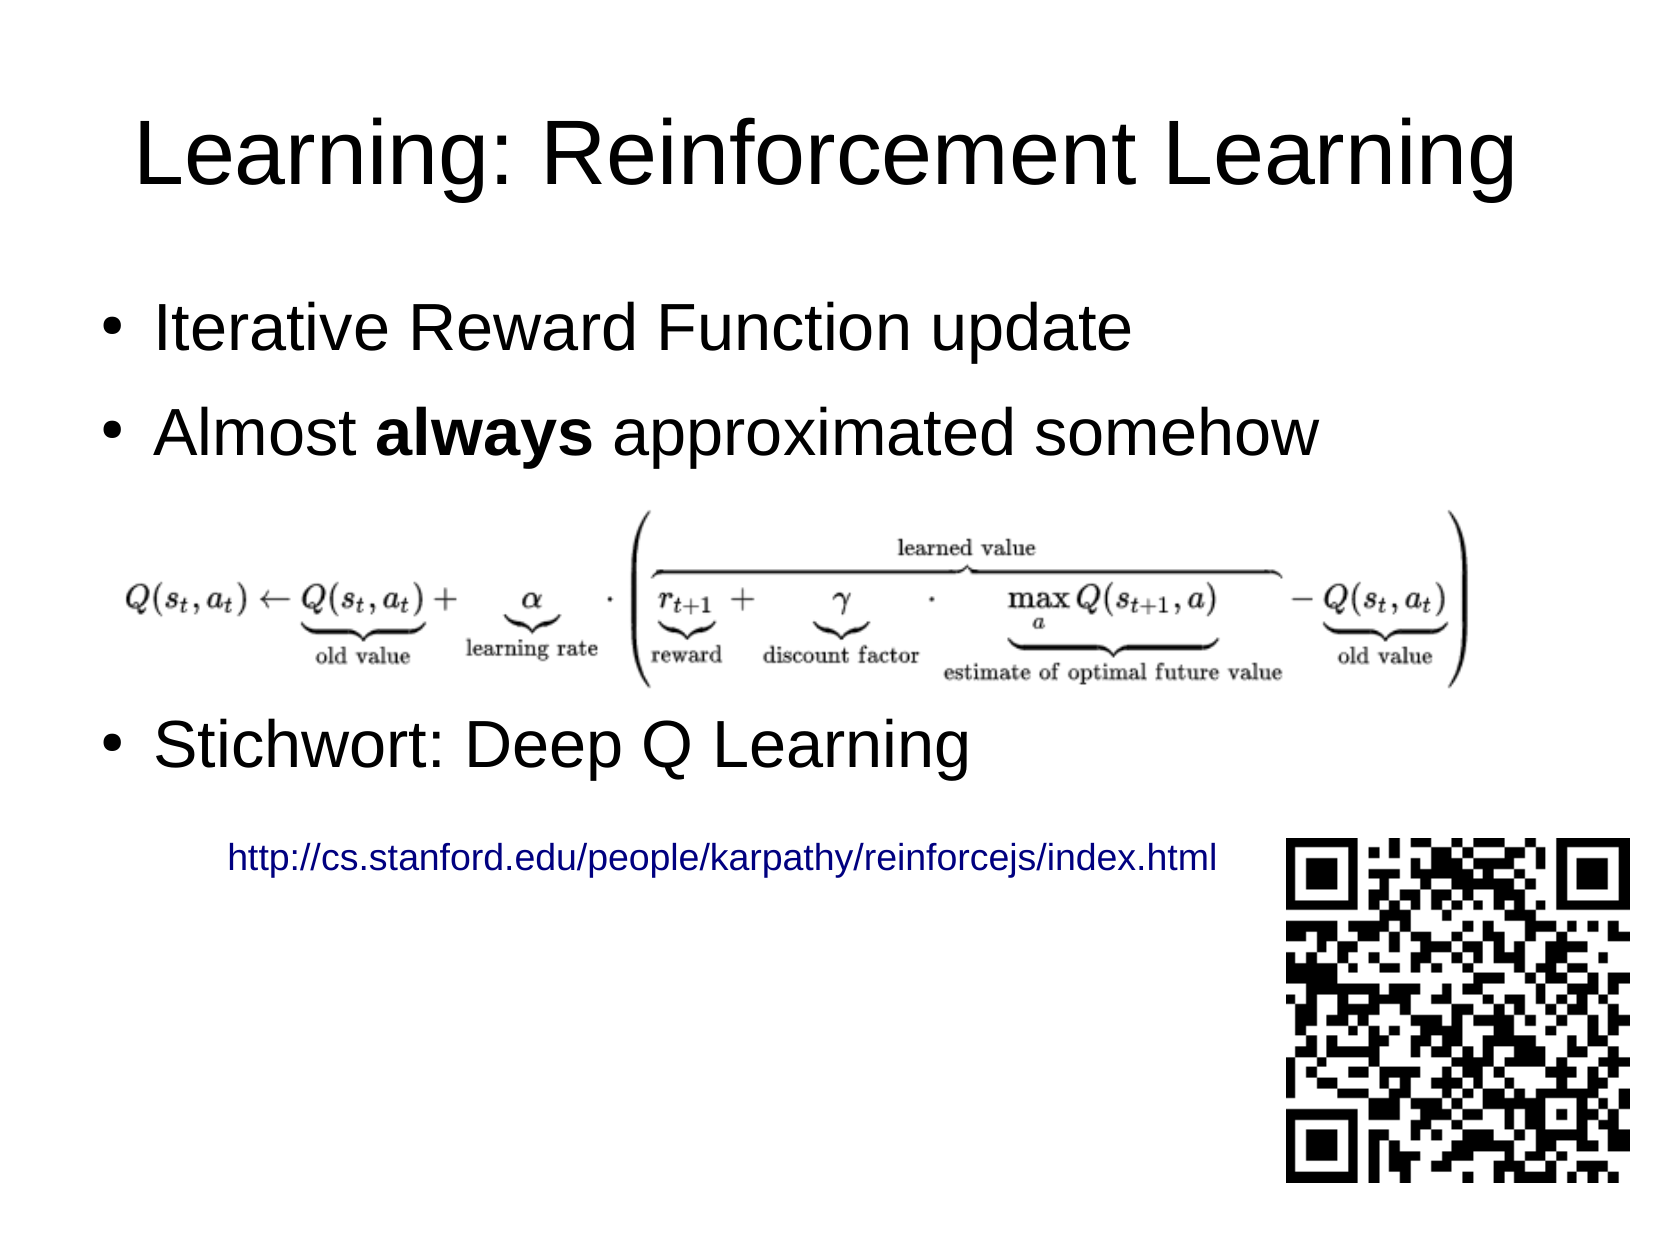

# Learning: Reinforcement Learning
Iterative Reward Function update
Almost always approximated somehow
Stichwort: Deep Q Learning
http://cs.stanford.edu/people/karpathy/reinforcejs/index.html